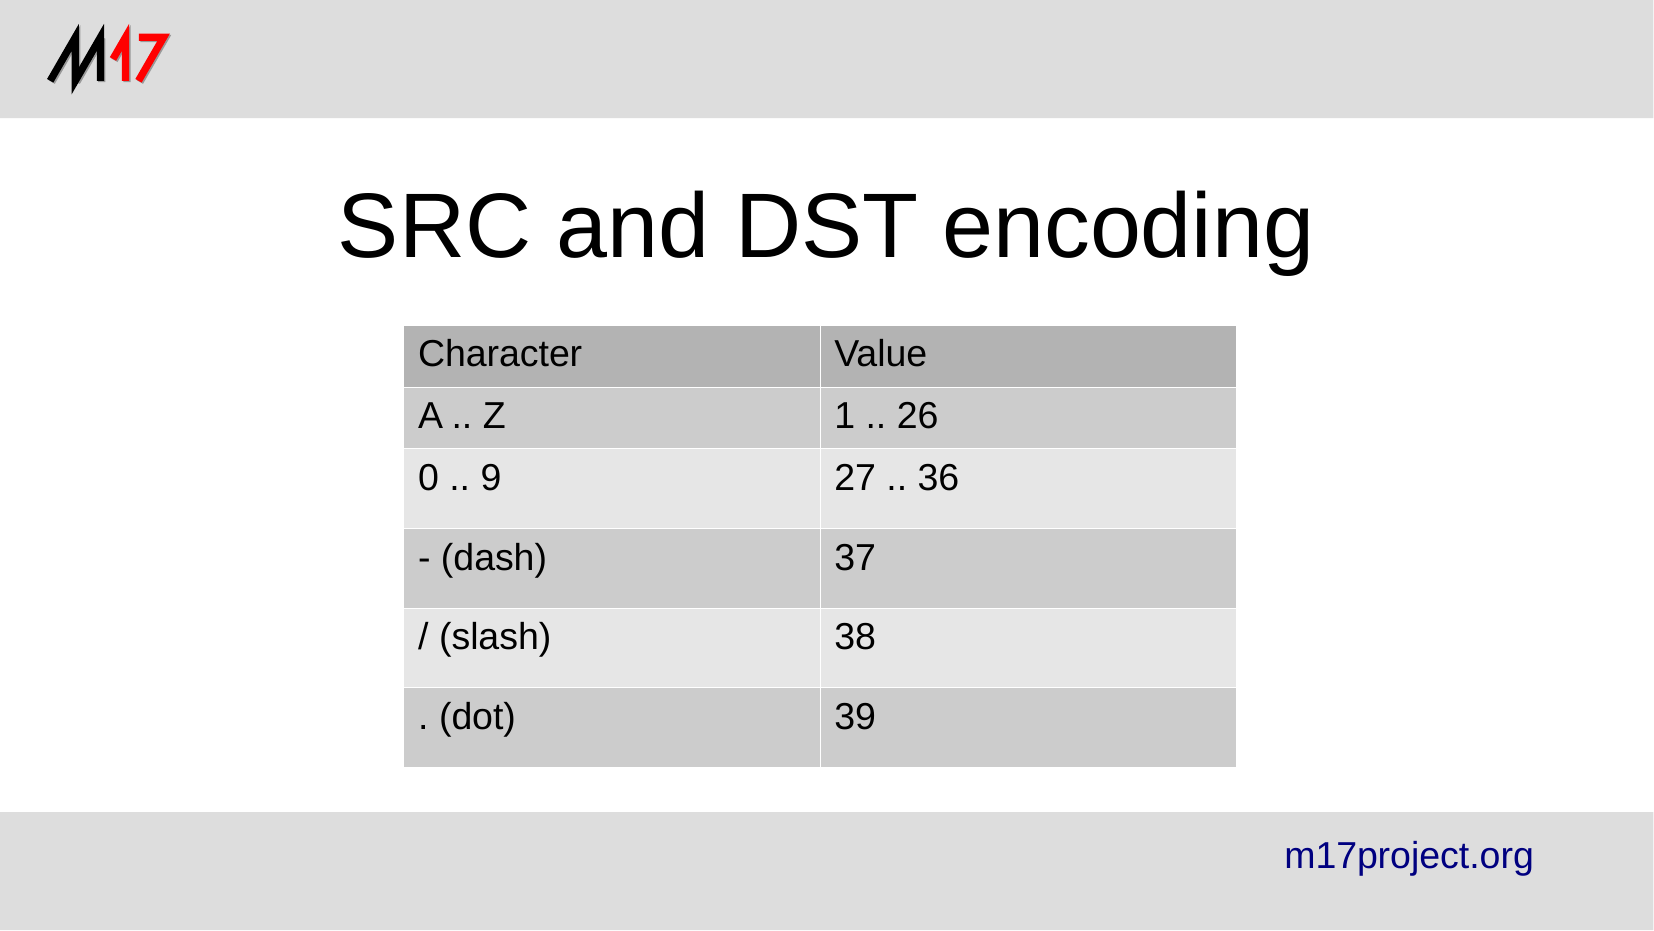

# SRC and DST encoding
| Character | Value |
| --- | --- |
| A .. Z | 1 .. 26 |
| 0 .. 9 | 27 .. 36 |
| - (dash) | 37 |
| / (slash) | 38 |
| . (dot) | 39 |
m17project.org